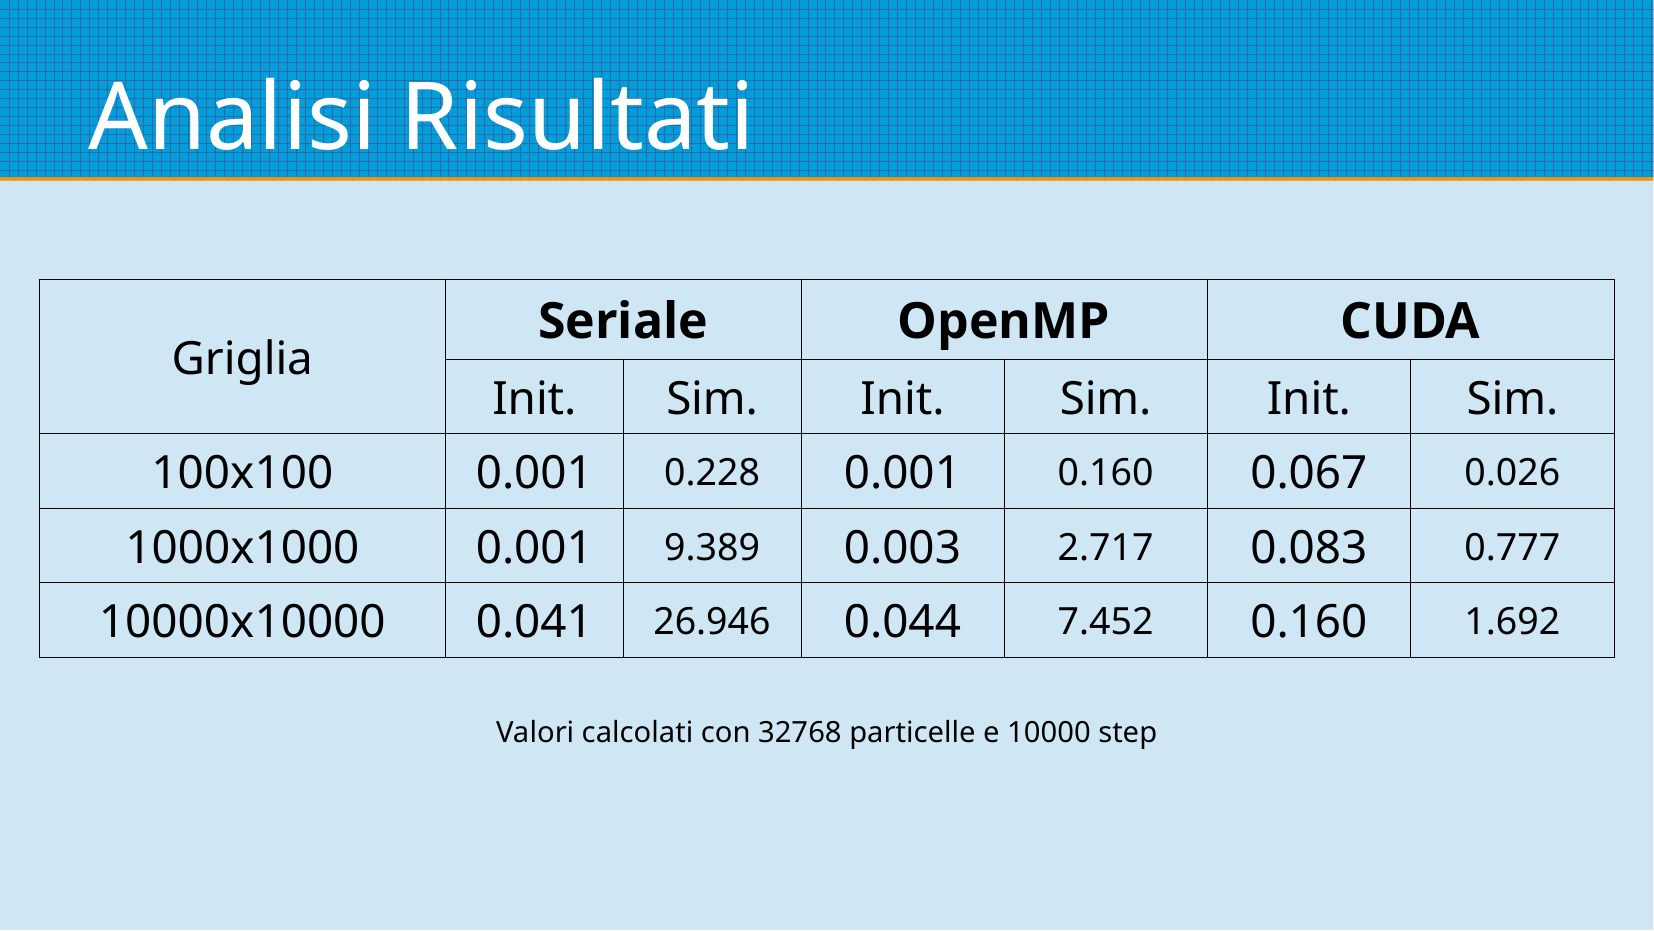

# Analisi Risultati
| Griglia | Seriale | | OpenMP | | CUDA | |
| --- | --- | --- | --- | --- | --- | --- |
| | Init. | Sim. | Init. | Sim. | Init. | Sim. |
| 100x100 | 0.001 | 0.228 | 0.001 | 0.160 | 0.067 | 0.026 |
| 1000x1000 | 0.001 | 9.389 | 0.003 | 2.717 | 0.083 | 0.777 |
| 10000x10000 | 0.041 | 26.946 | 0.044 | 7.452 | 0.160 | 1.692 |
Valori calcolati con 32768 particelle e 10000 step